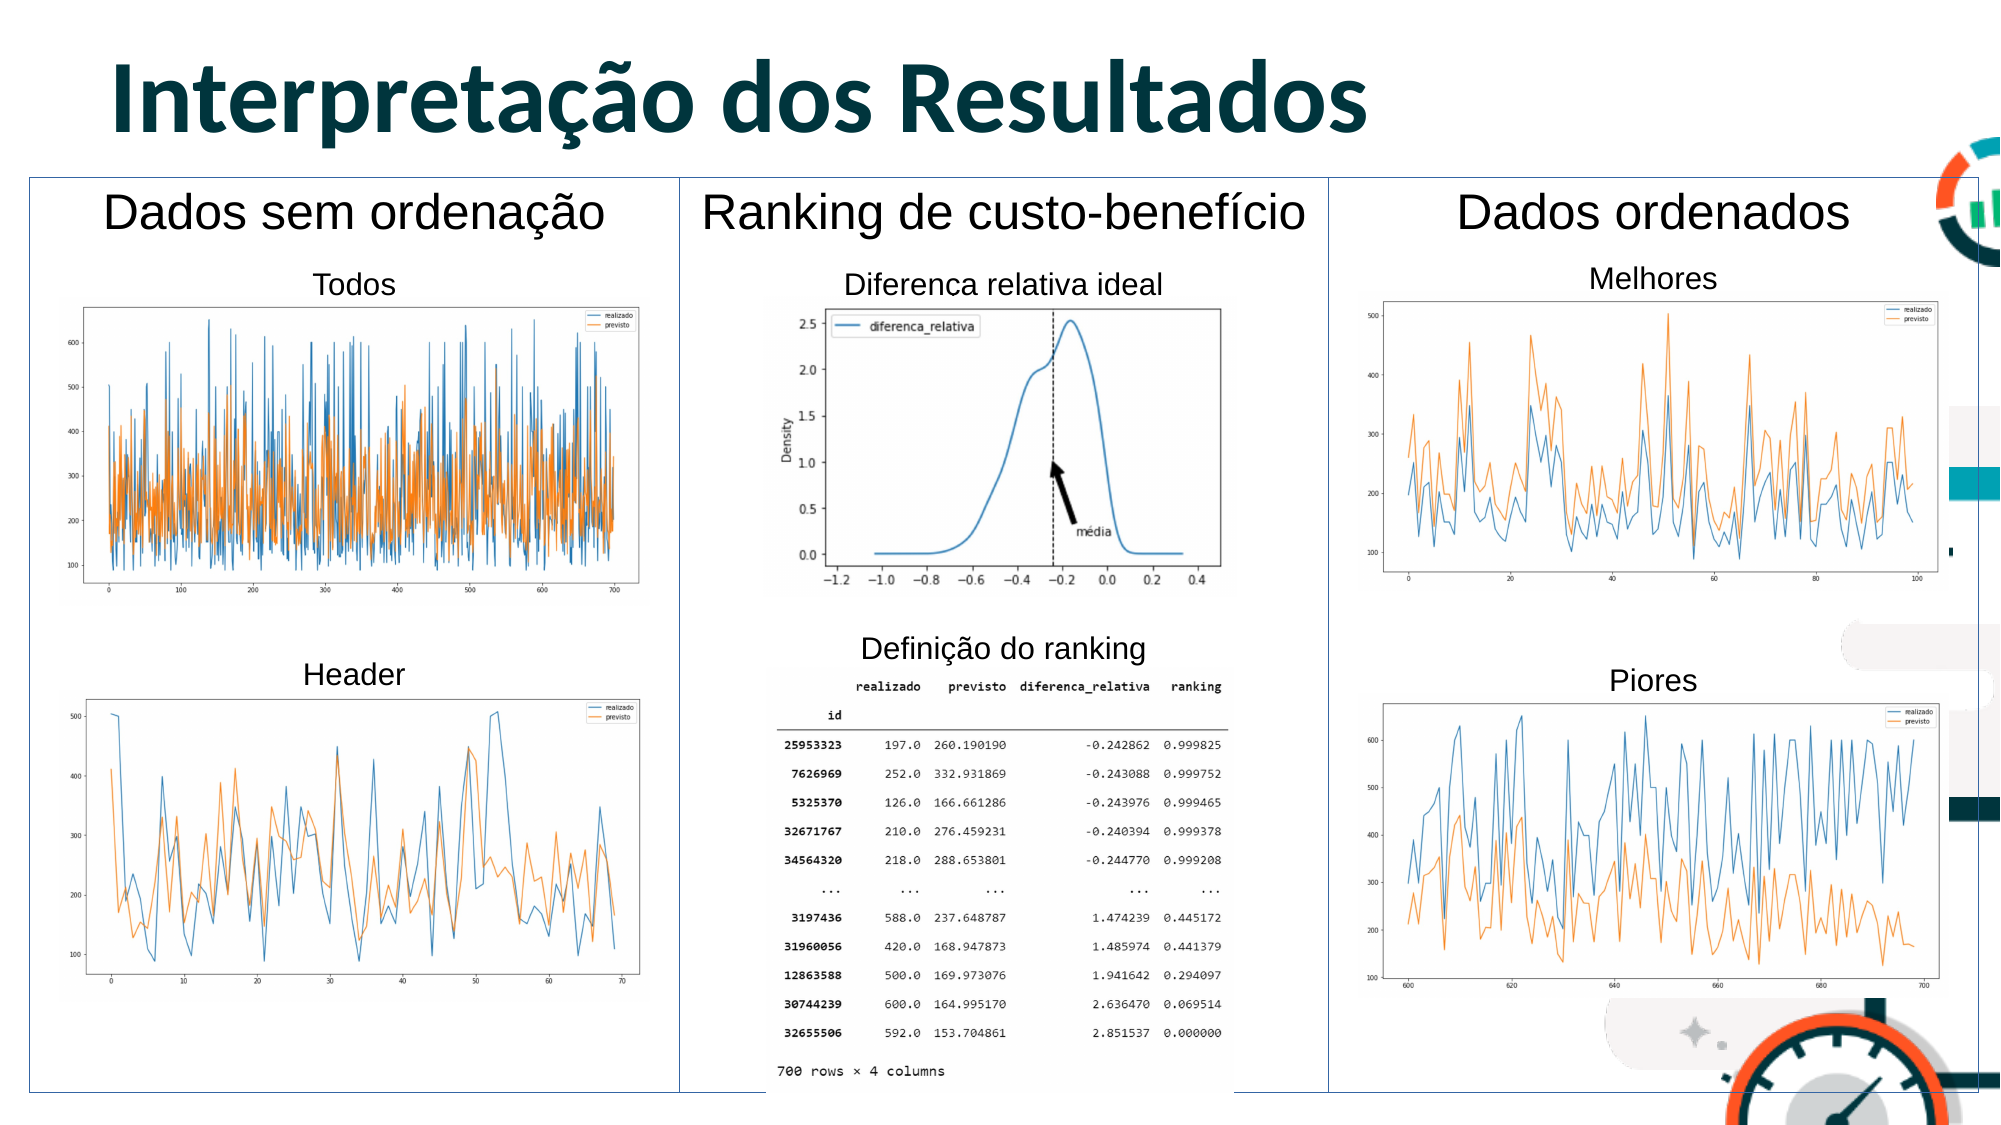

# Interpretação dos Resultados
Dados sem ordenação
Ranking de custo-benefício
Dados ordenados
Melhores
Todos
Diferença relativa ideal
Definição do ranking
Header
Piores